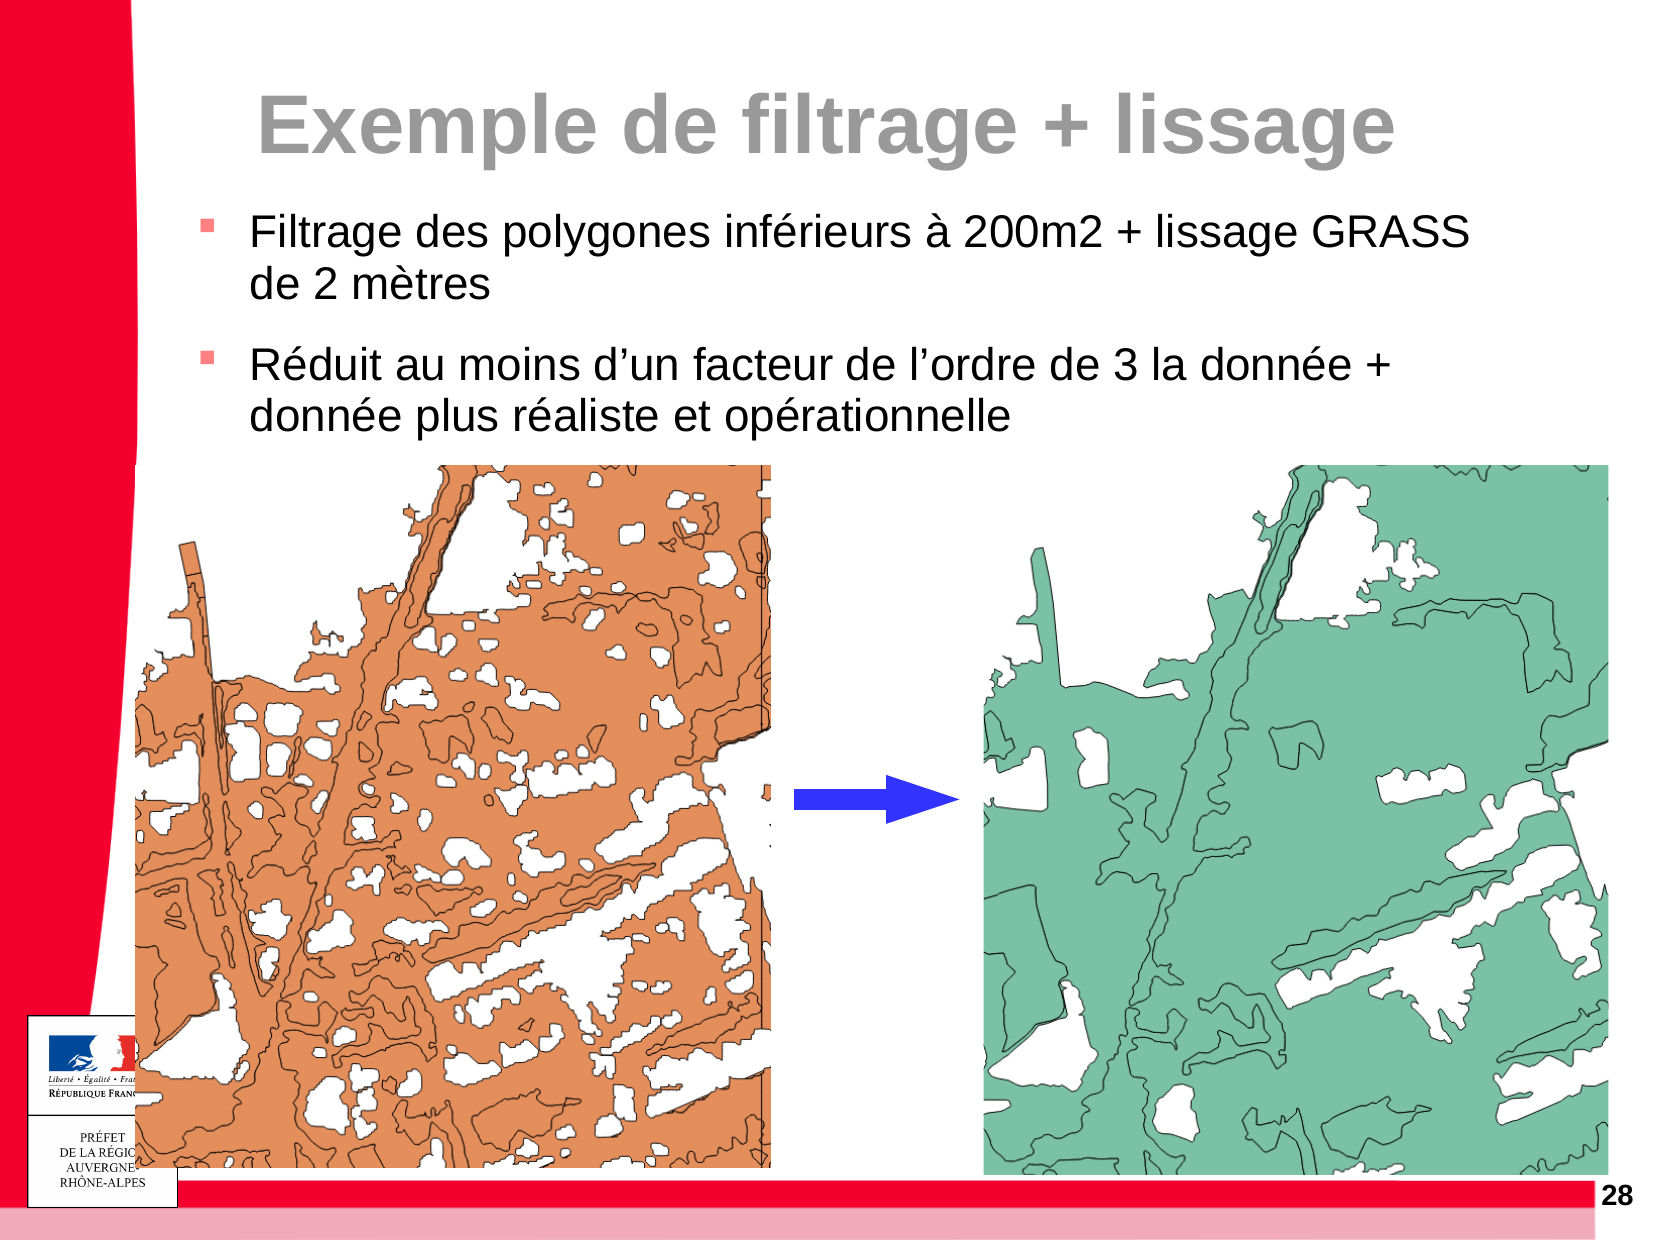

# Exemple de filtrage + lissage
Filtrage des polygones inférieurs à 200m2 + lissage GRASS de 2 mètres
Réduit au moins d’un facteur de l’ordre de 3 la donnée + donnée plus réaliste et opérationnelle
28